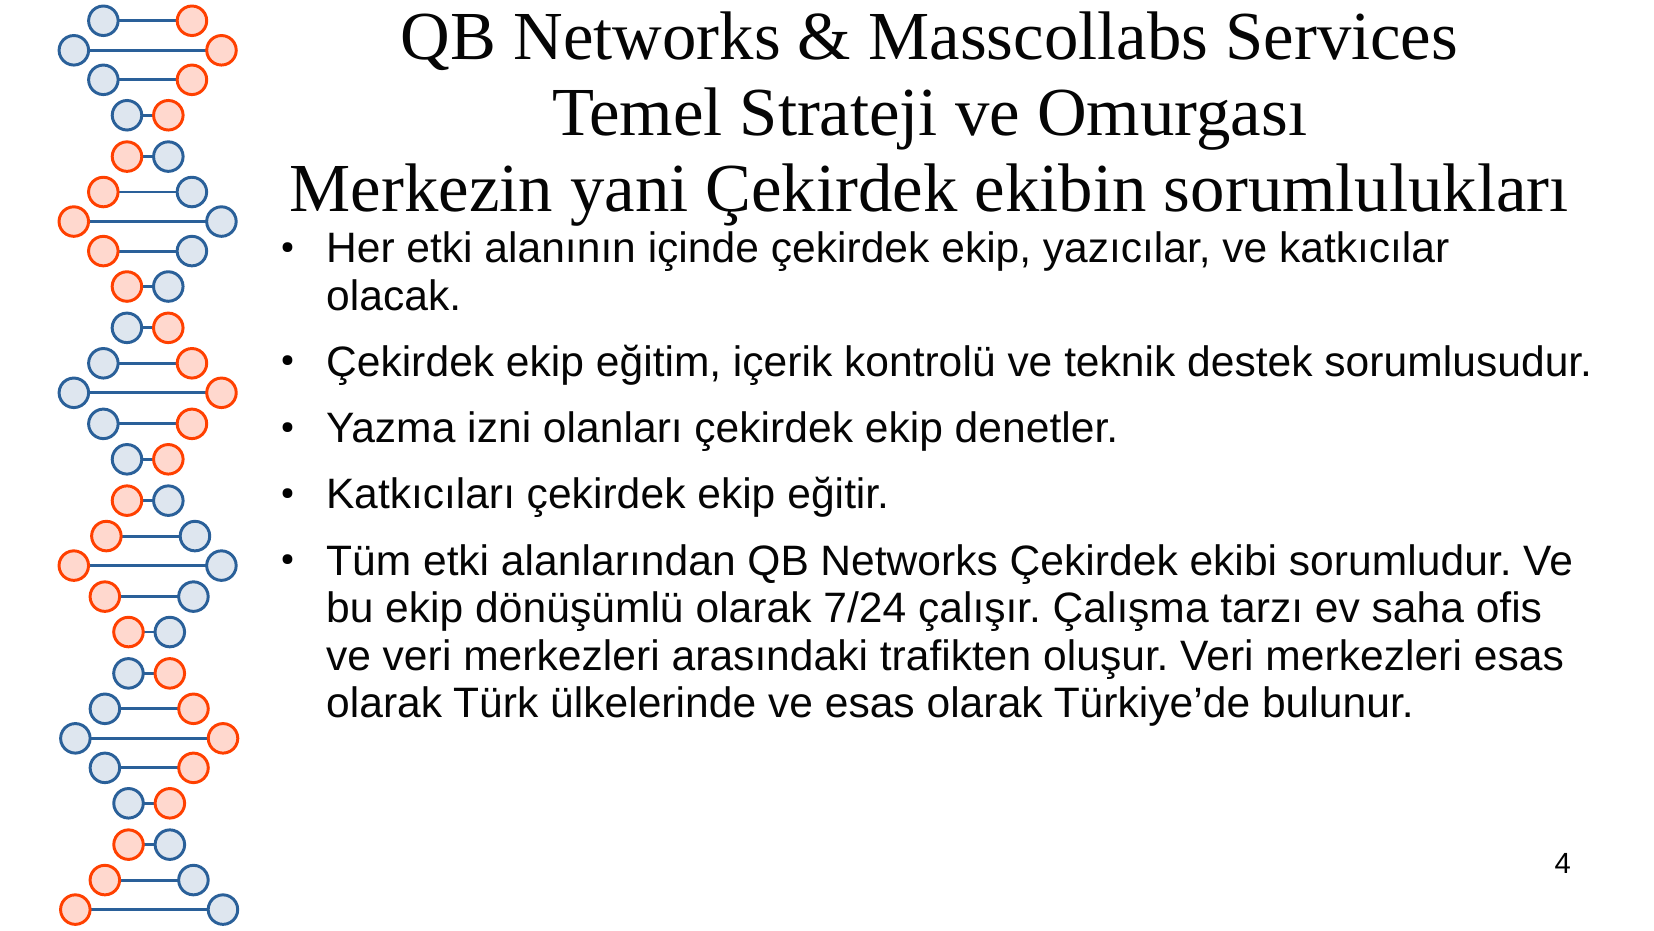

# QB Networks & Masscollabs Services Temel Strateji ve Omurgası Merkezin yani Çekirdek ekibin sorumlulukları
Her etki alanının içinde çekirdek ekip, yazıcılar, ve katkıcılar olacak.
Çekirdek ekip eğitim, içerik kontrolü ve teknik destek sorumlusudur.
Yazma izni olanları çekirdek ekip denetler.
Katkıcıları çekirdek ekip eğitir.
Tüm etki alanlarından QB Networks Çekirdek ekibi sorumludur. Ve bu ekip dönüşümlü olarak 7/24 çalışır. Çalışma tarzı ev saha ofis ve veri merkezleri arasındaki trafikten oluşur. Veri merkezleri esas olarak Türk ülkelerinde ve esas olarak Türkiye’de bulunur.
4